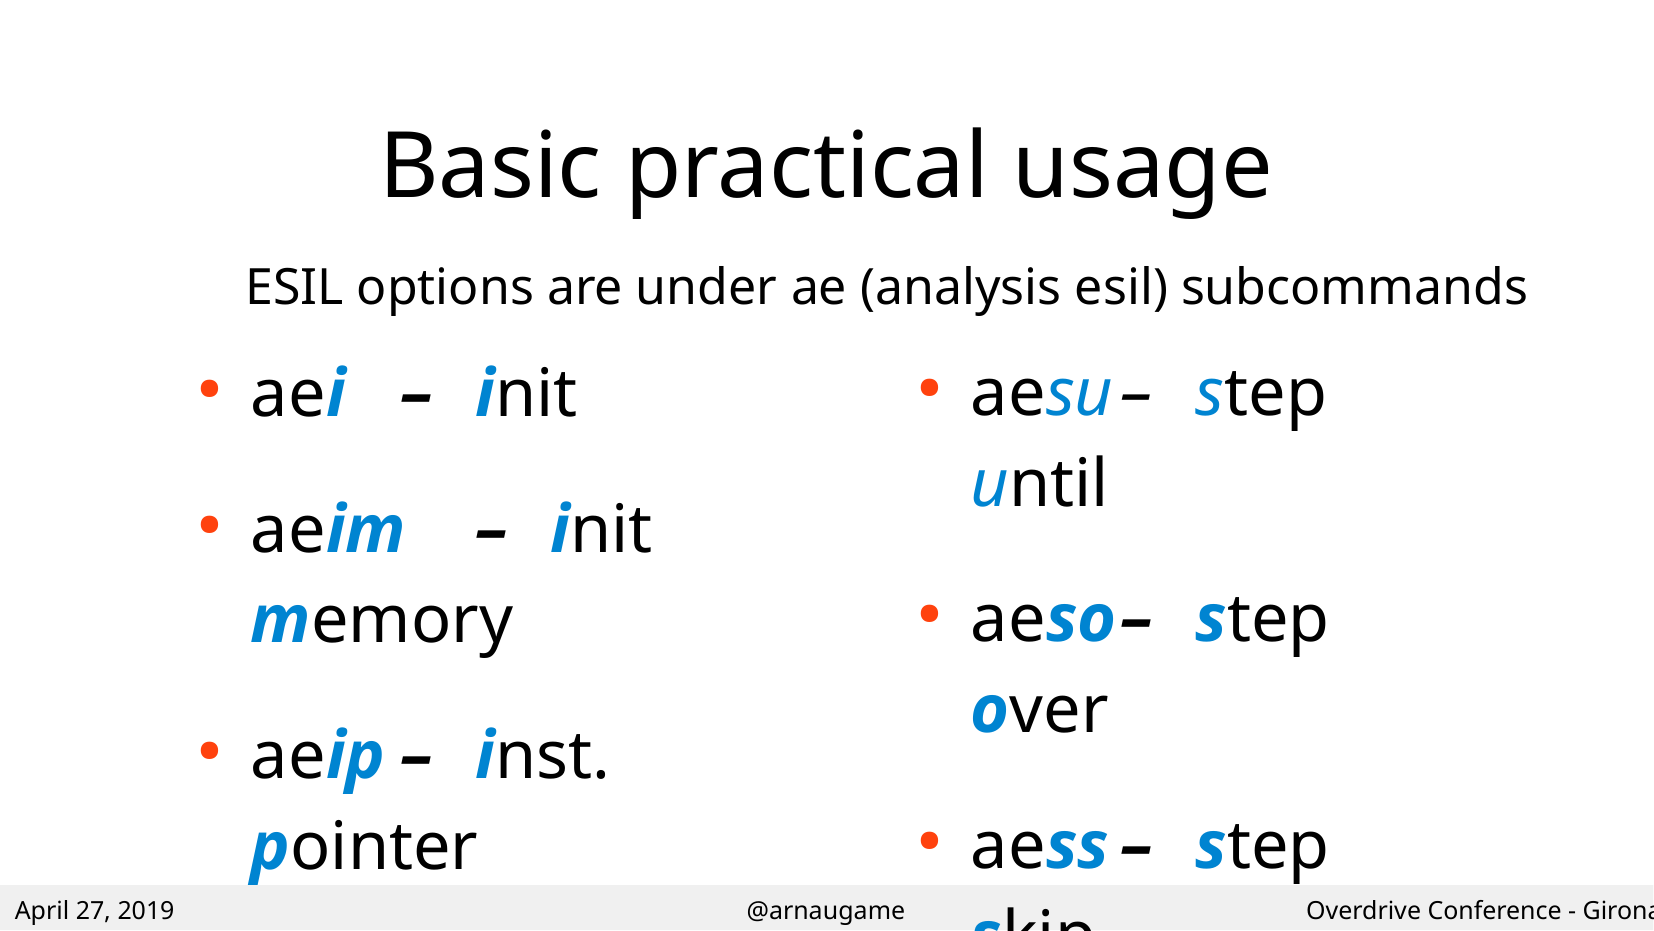

# Basic practical usage
ESIL options are under ae (analysis esil) subcommands
aesu	–	step until
aeso	–	step over
aess	–	step skip
aer	–	registers
aei	–	init
aeim	–	init memory
aeip	–	inst. pointer
aes	–	step
April 27, 2019
@arnaugamez
Overdrive Conference - Girona